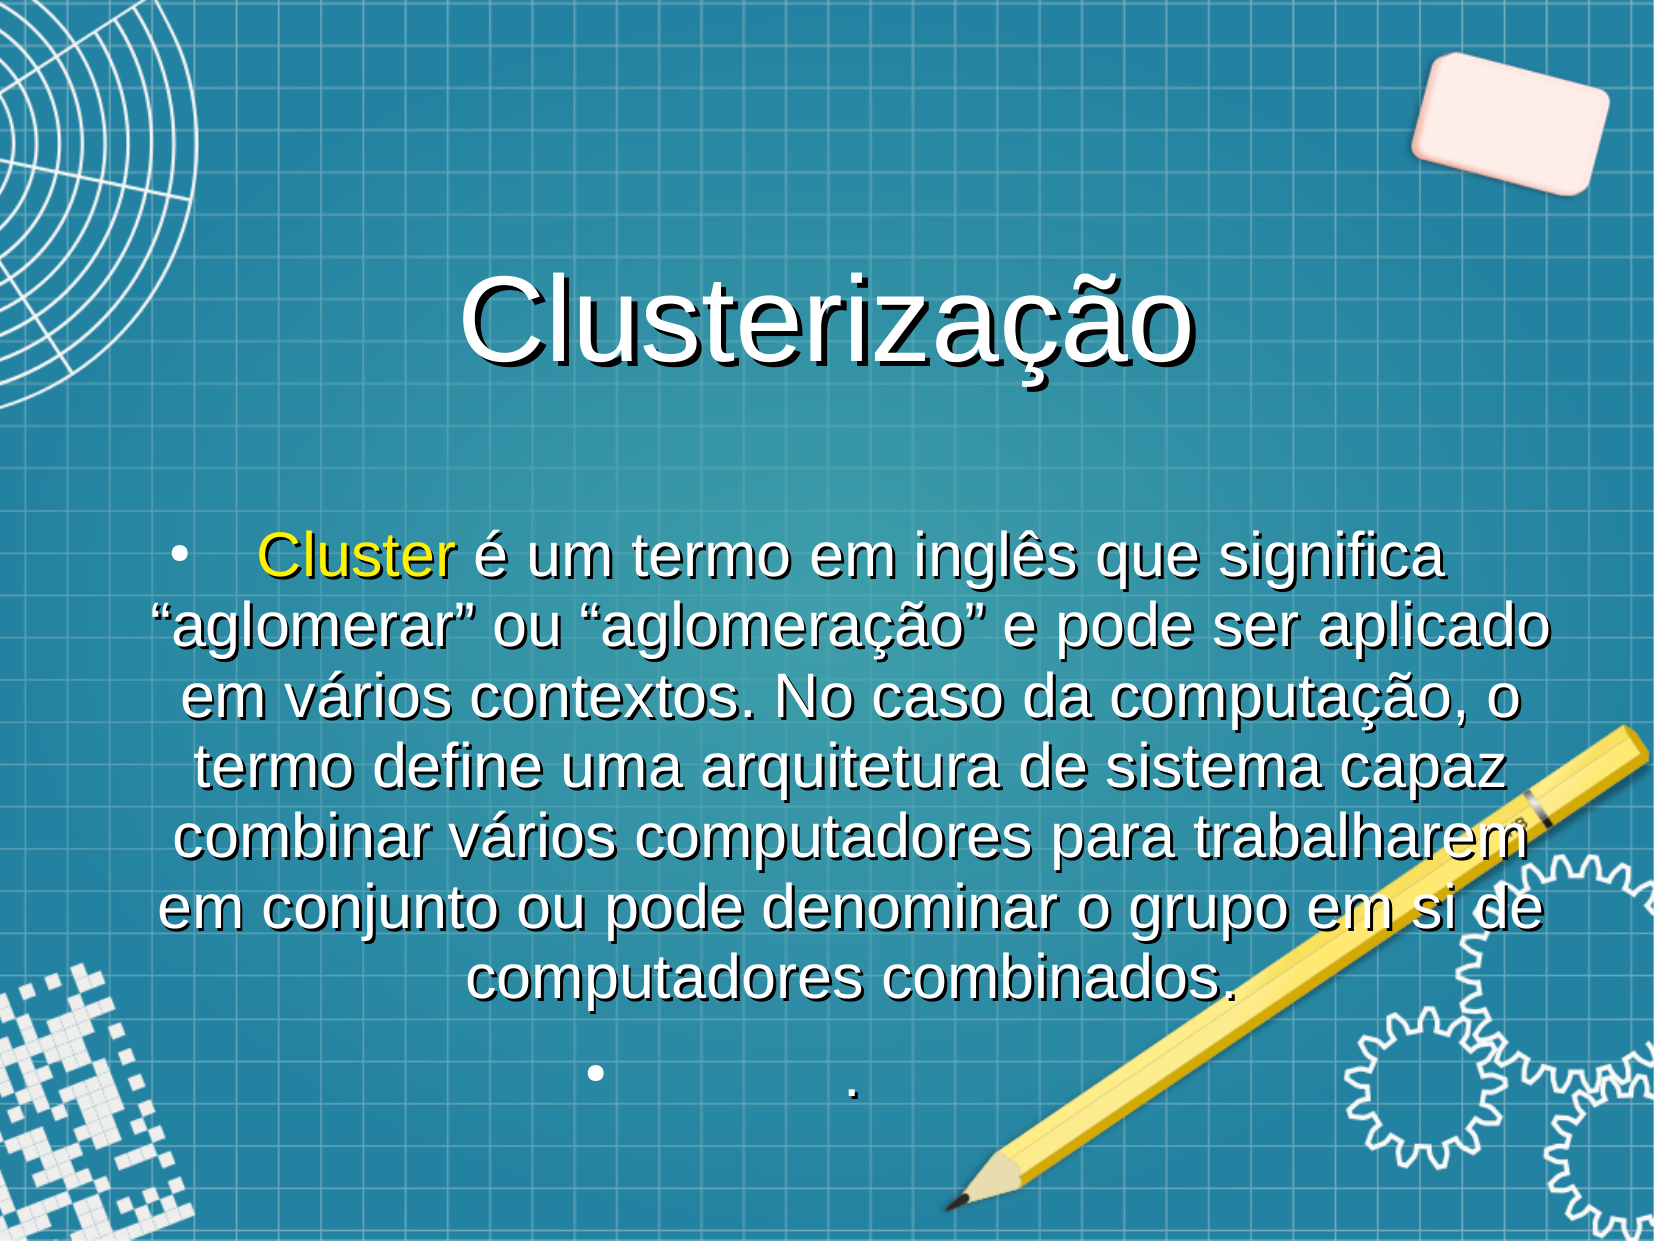

# Clusterização
Cluster é um termo em inglês que significa “aglomerar” ou “aglomeração” e pode ser aplicado em vários contextos. No caso da computação, o termo define uma arquitetura de sistema capaz combinar vários computadores para trabalharem em conjunto ou pode denominar o grupo em si de computadores combinados.
.